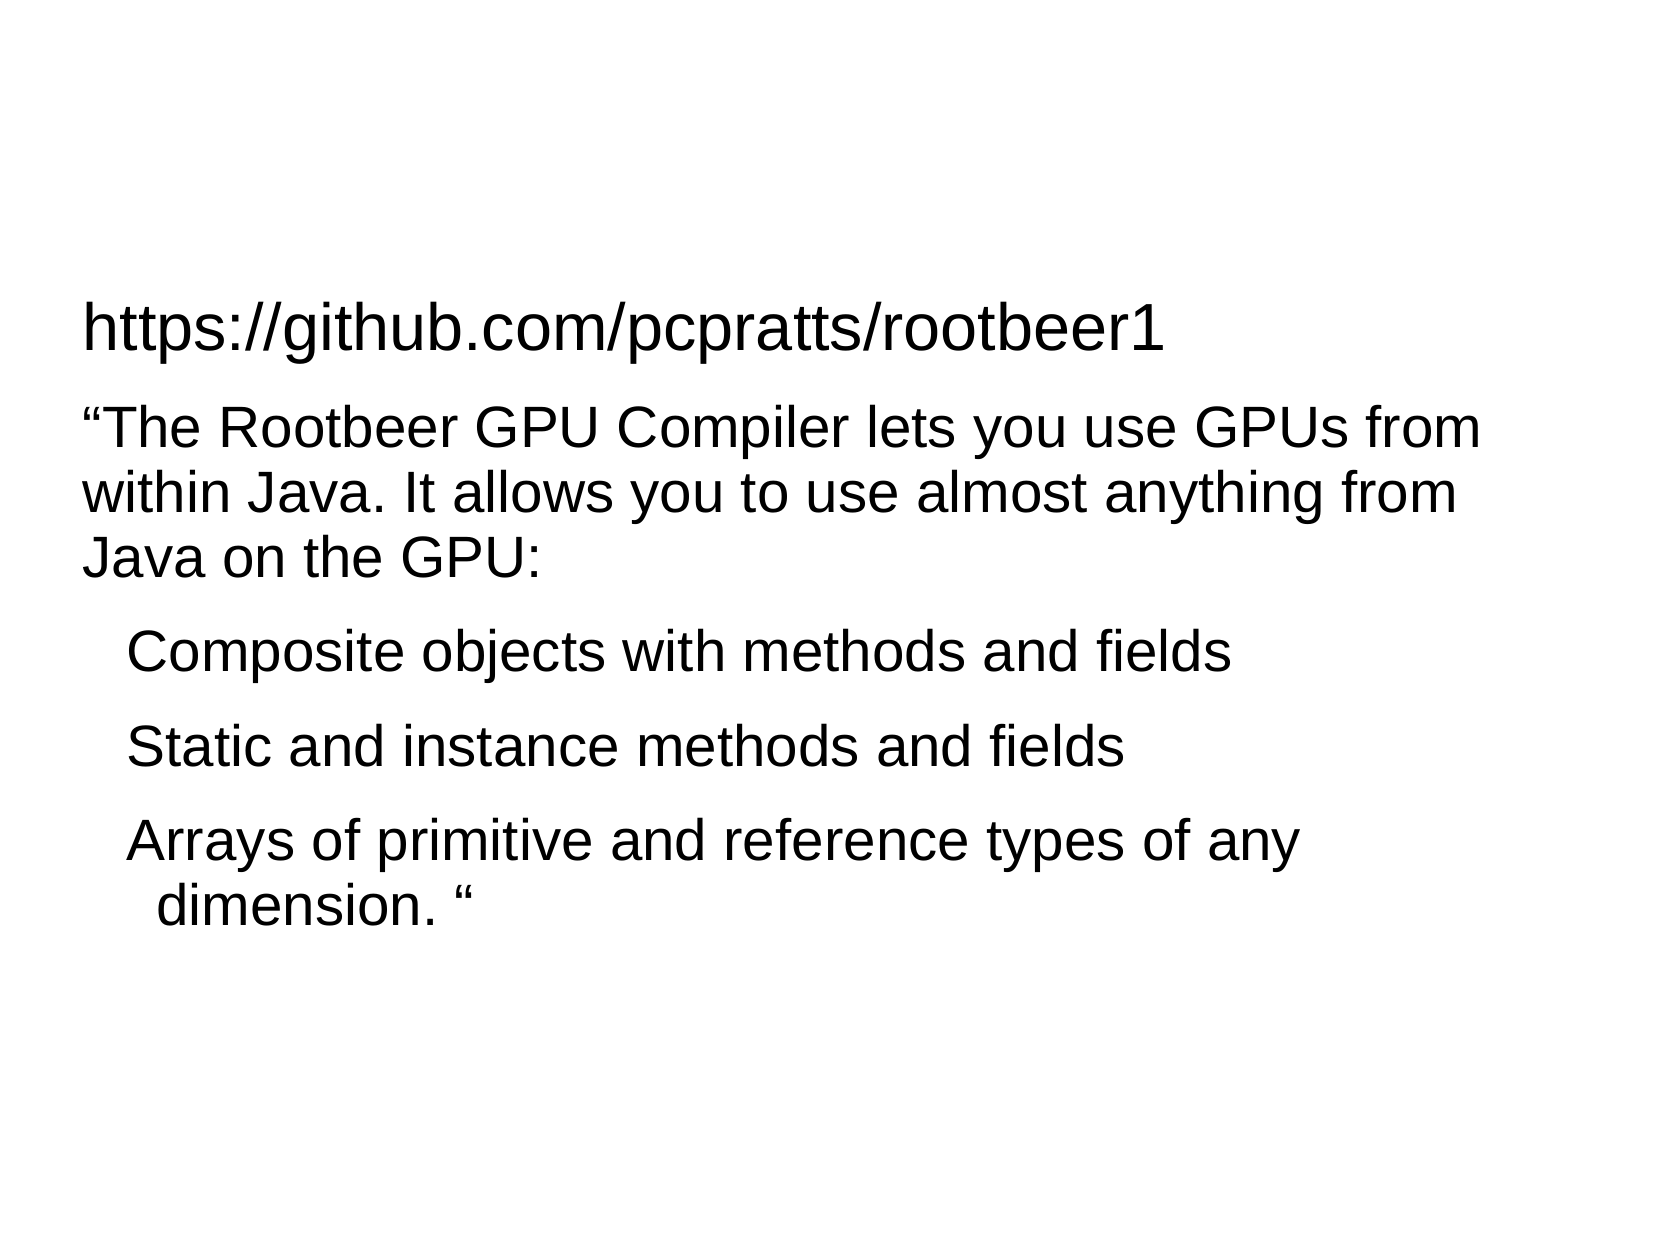

#
https://github.com/pcpratts/rootbeer1
“The Rootbeer GPU Compiler lets you use GPUs from within Java. It allows you to use almost anything from Java on the GPU:
Composite objects with methods and fields
Static and instance methods and fields
Arrays of primitive and reference types of any dimension. “